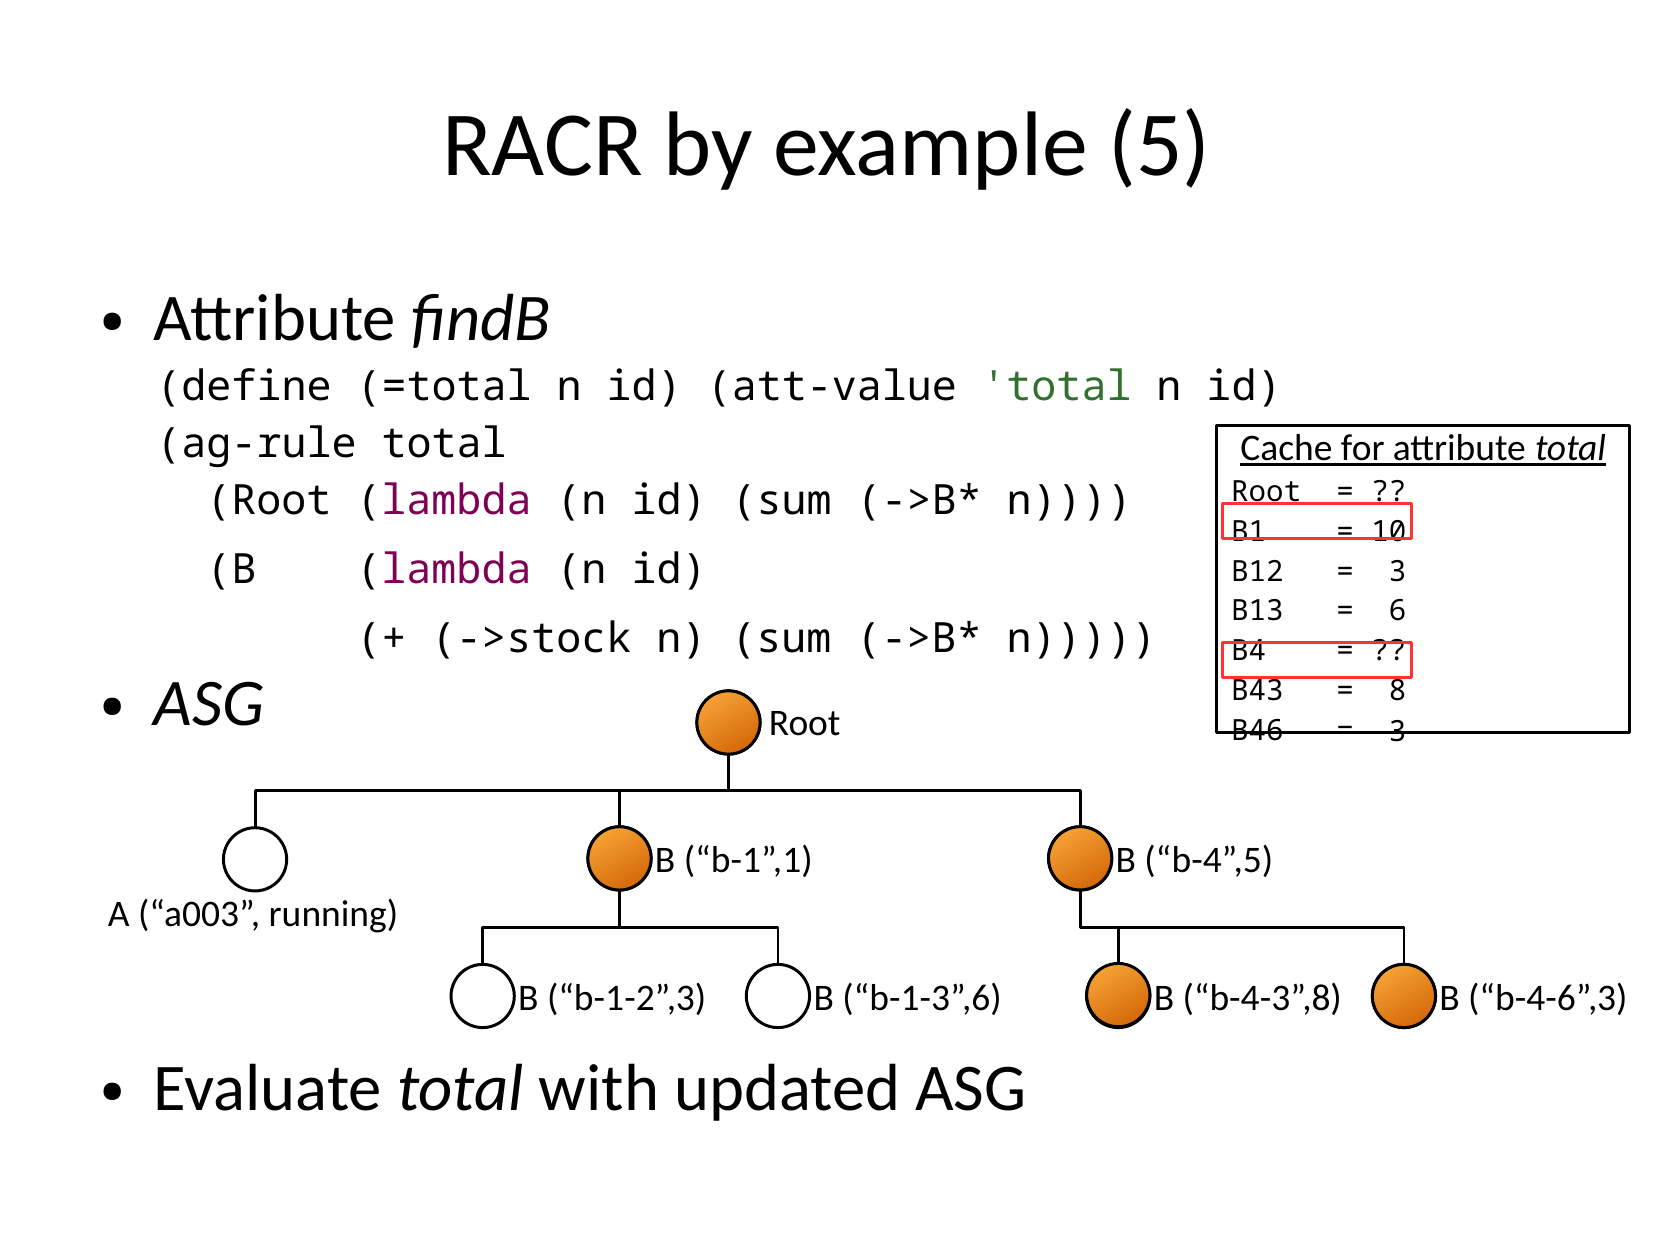

# RACR by example (5)
Attribute findB
ASG
Evaluate total with updated ASG
(define (=total n id) (att-value 'total n id)
(ag-rule total
 (Root (lambda (n id) (sum (->B* n))))
 (B (lambda (n id)
 (+ (->stock n) (sum (->B* n)))))
Cache for attribute total
Root = ??
B1 = 10
B12 = 3
B13 = 6
B4 = ??
B43 = 8
B46 =
3
Root
B (“b-1”,1)
B (“b-4”,5)
A (“a003”, running)
B (“b-1-2”,3)
B (“b-1-3”,6)
B (“b-4-3”,8)
B (“b-4-6”,3)